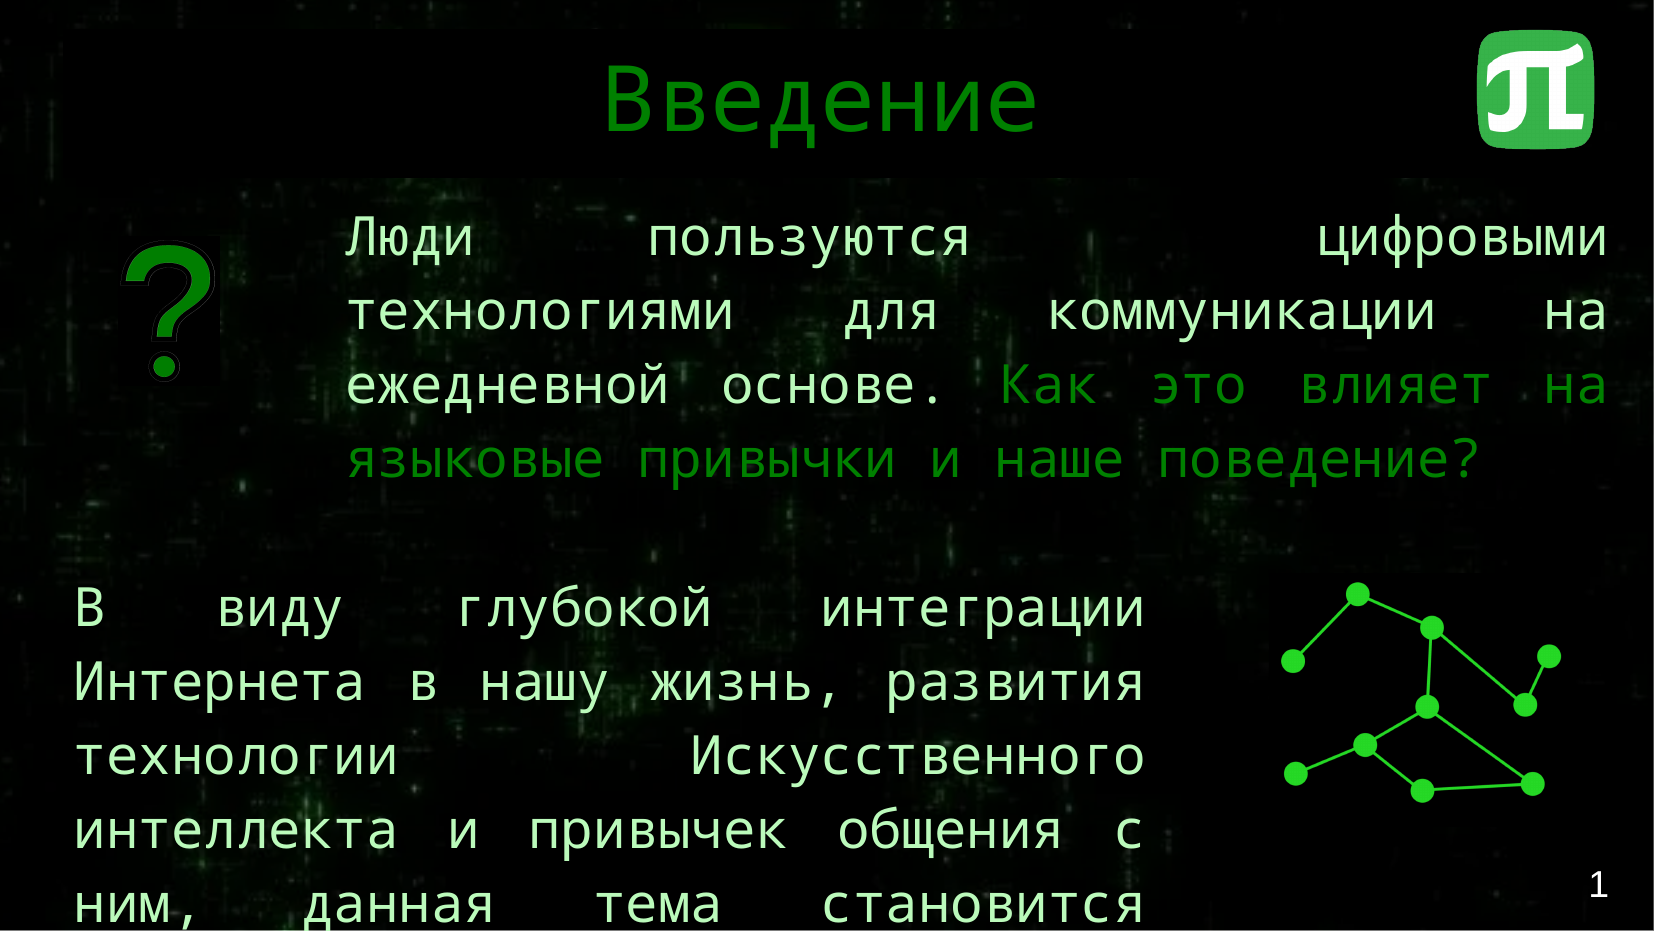

# Введение
Люди пользуются цифровыми технологиями для коммуникации на ежедневной основе. Как это влияет на языковые привычки и наше поведение?
В виду глубокой интеграции Интернета в нашу жизнь, развития технологии Искусственного интеллекта и привычек общения с ним, данная тема становится особенно актуальной
1